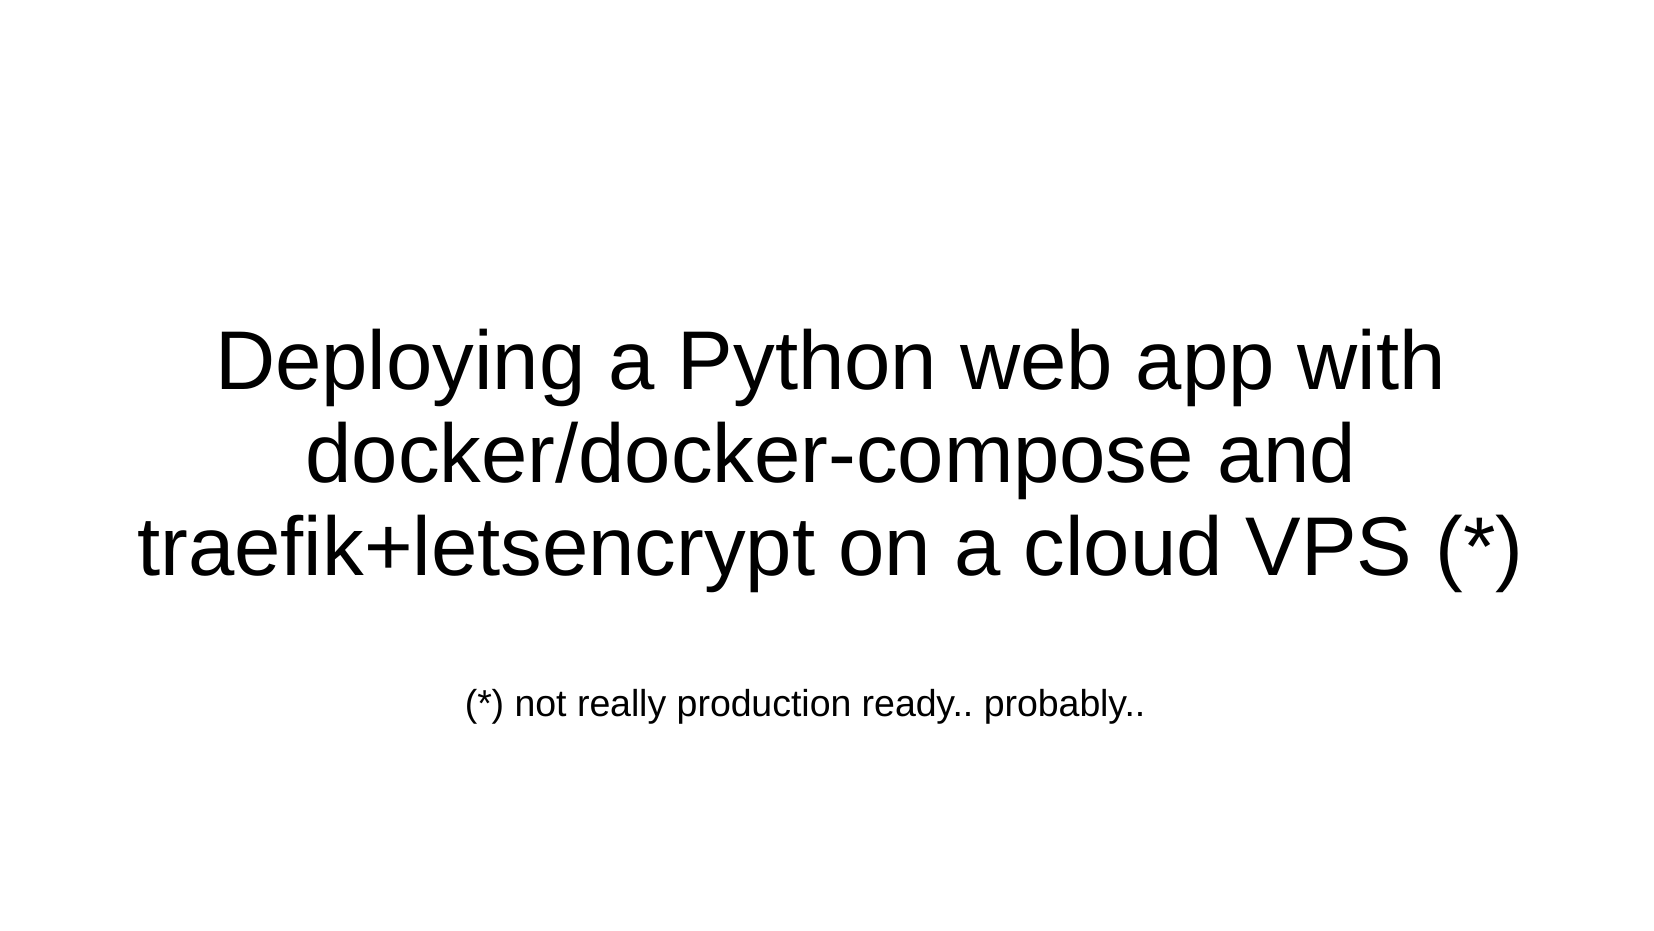

# Deploying a Python web app with docker/docker-compose and traefik+letsencrypt on a cloud VPS (*)
(*) not really production ready.. probably..